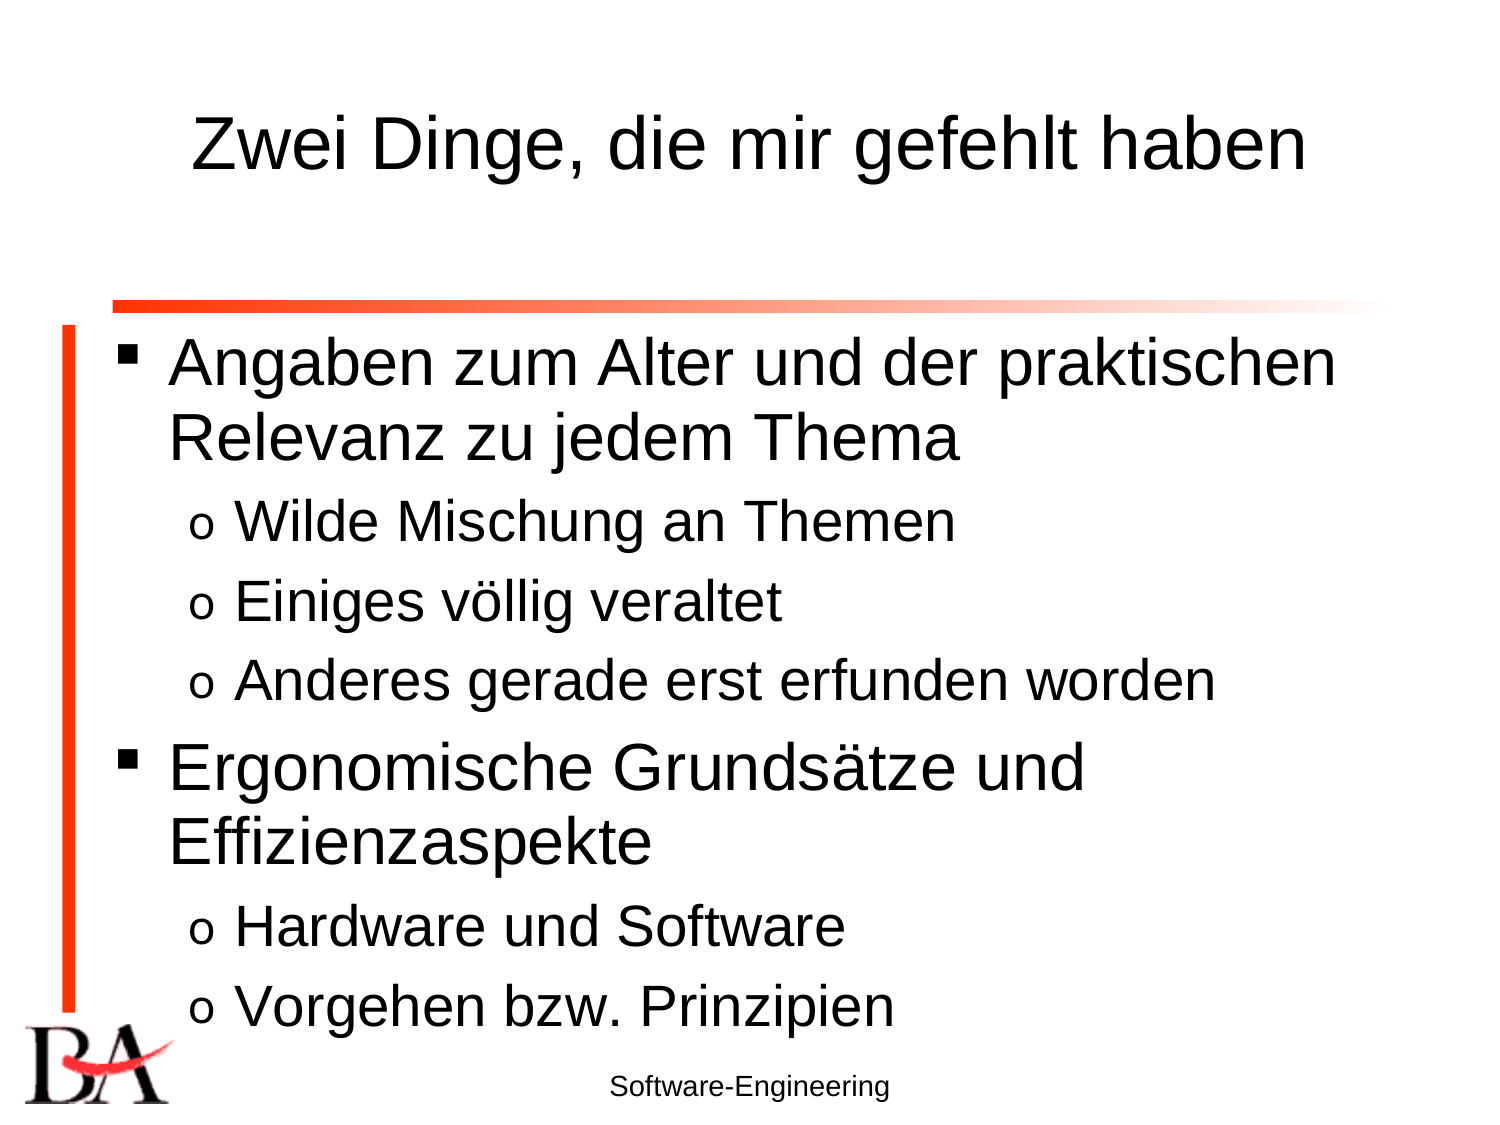

# Zwei Dinge, die mir gefehlt haben
Angaben zum Alter und der praktischen Relevanz zu jedem Thema
Wilde Mischung an Themen
Einiges völlig veraltet
Anderes gerade erst erfunden worden
Ergonomische Grundsätze und Effizienzaspekte
Hardware und Software
Vorgehen bzw. Prinzipien